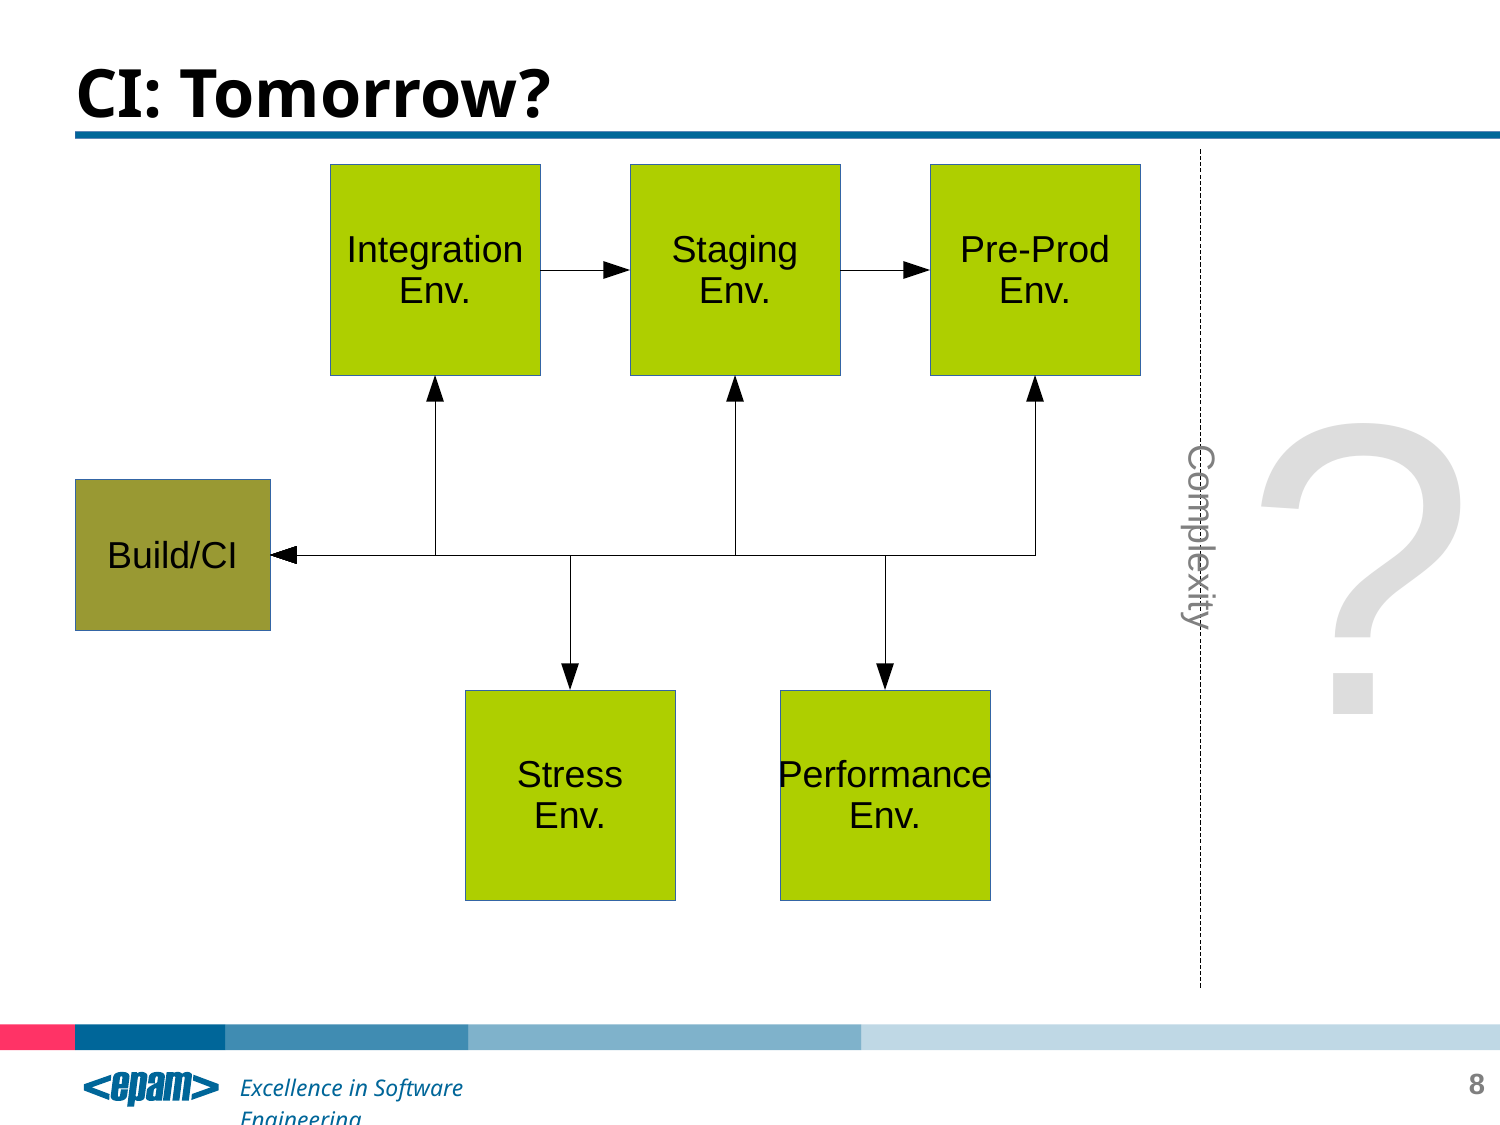

# CI: Tomorrow?
Integration
Env.
Staging
Env.
Pre-Prod
Env.
?
Build/CI
Complexity
Stress
Env.
Performance
Env.